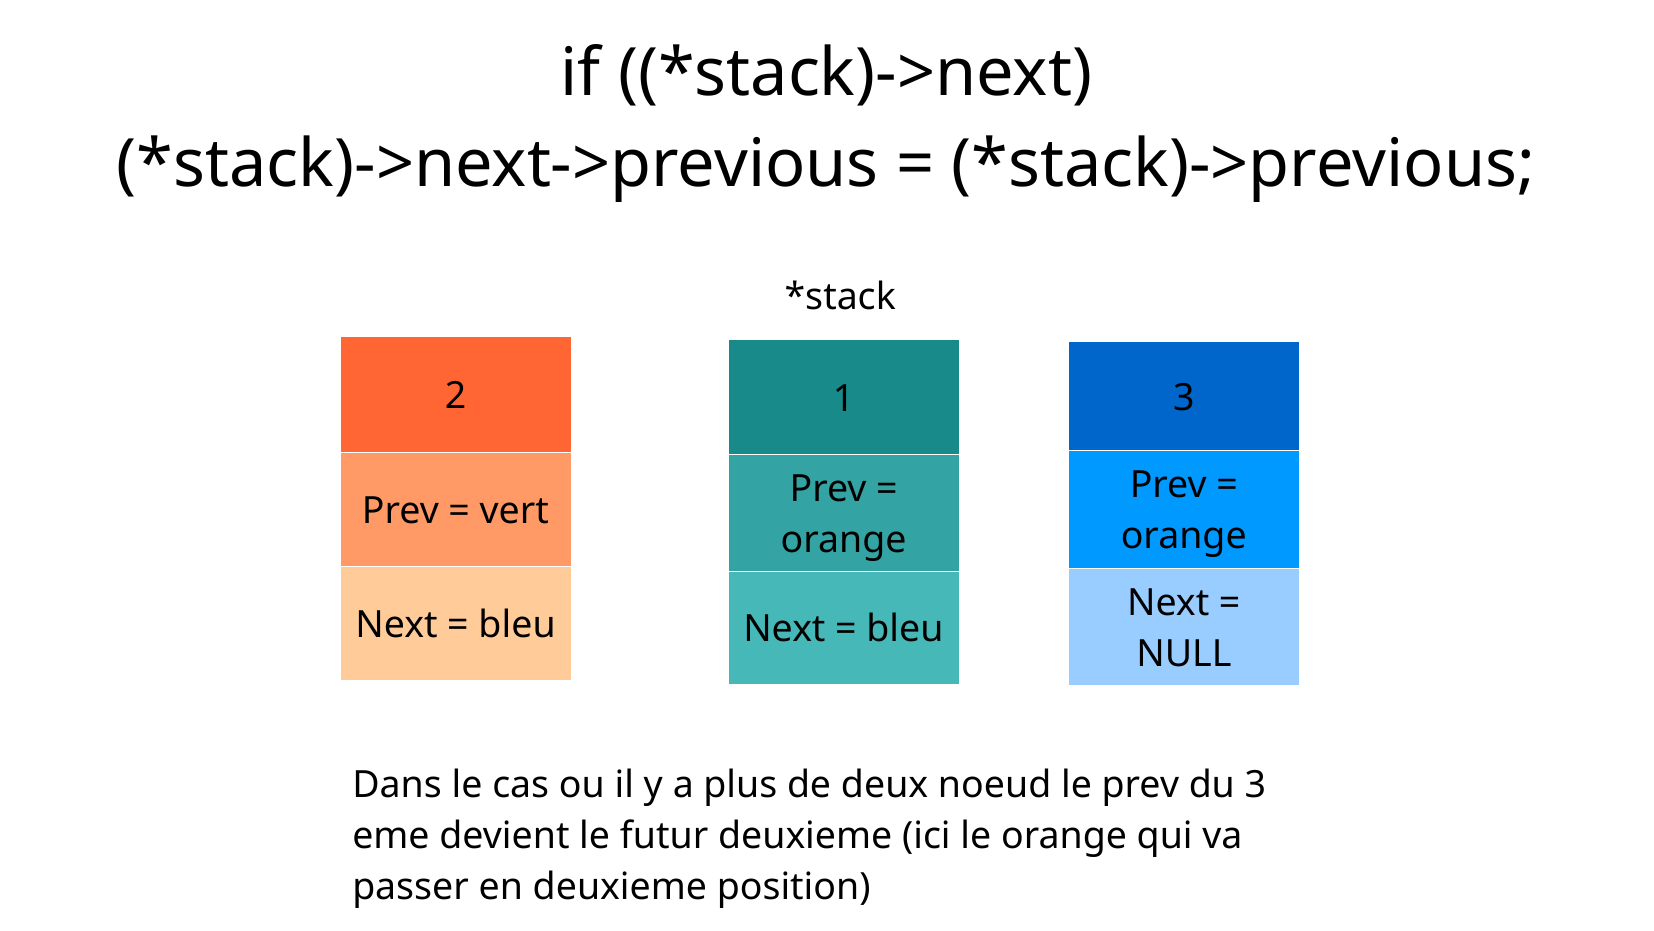

# if ((*stack)->next) (*stack)->next->previous = (*stack)->previous;
*stack
| 2 |
| --- |
| Prev = vert |
| Next = bleu |
| 1 |
| --- |
| Prev = orange |
| Next = bleu |
| 3 |
| --- |
| Prev = orange |
| Next = NULL |
Dans le cas ou il y a plus de deux noeud le prev du 3 eme devient le futur deuxieme (ici le orange qui va passer en deuxieme position)